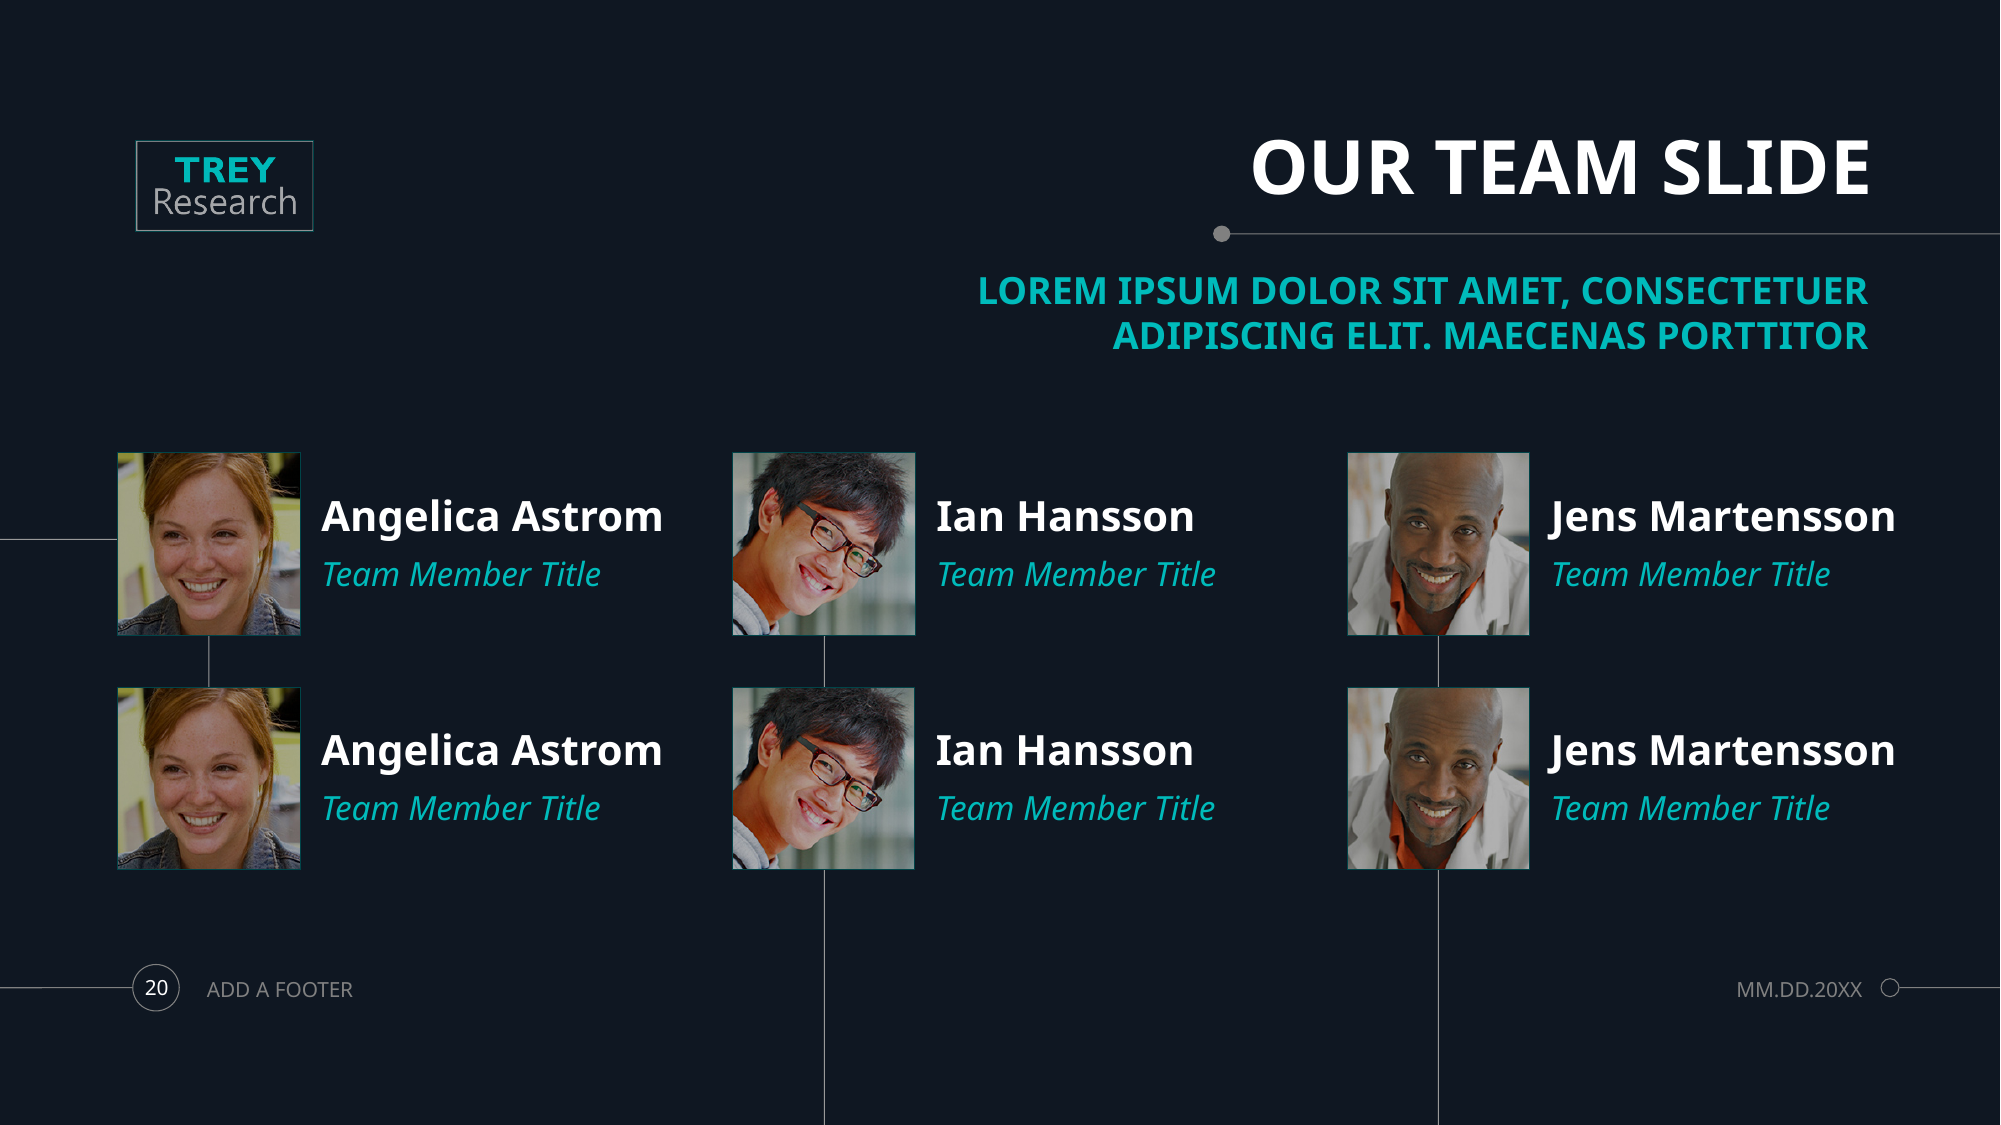

# OUR TEAM SLIDE
LOREM IPSUM DOLOR SIT AMET, CONSECTETUER ADIPISCING ELIT. MAECENAS PORTTITOR
Angelica Astrom
Ian Hansson
Jens Martensson
Team Member Title
Team Member Title
Team Member Title
Angelica Astrom
Ian Hansson
Jens Martensson
Team Member Title
Team Member Title
Team Member Title
ADD A FOOTER
MM.DD.20XX